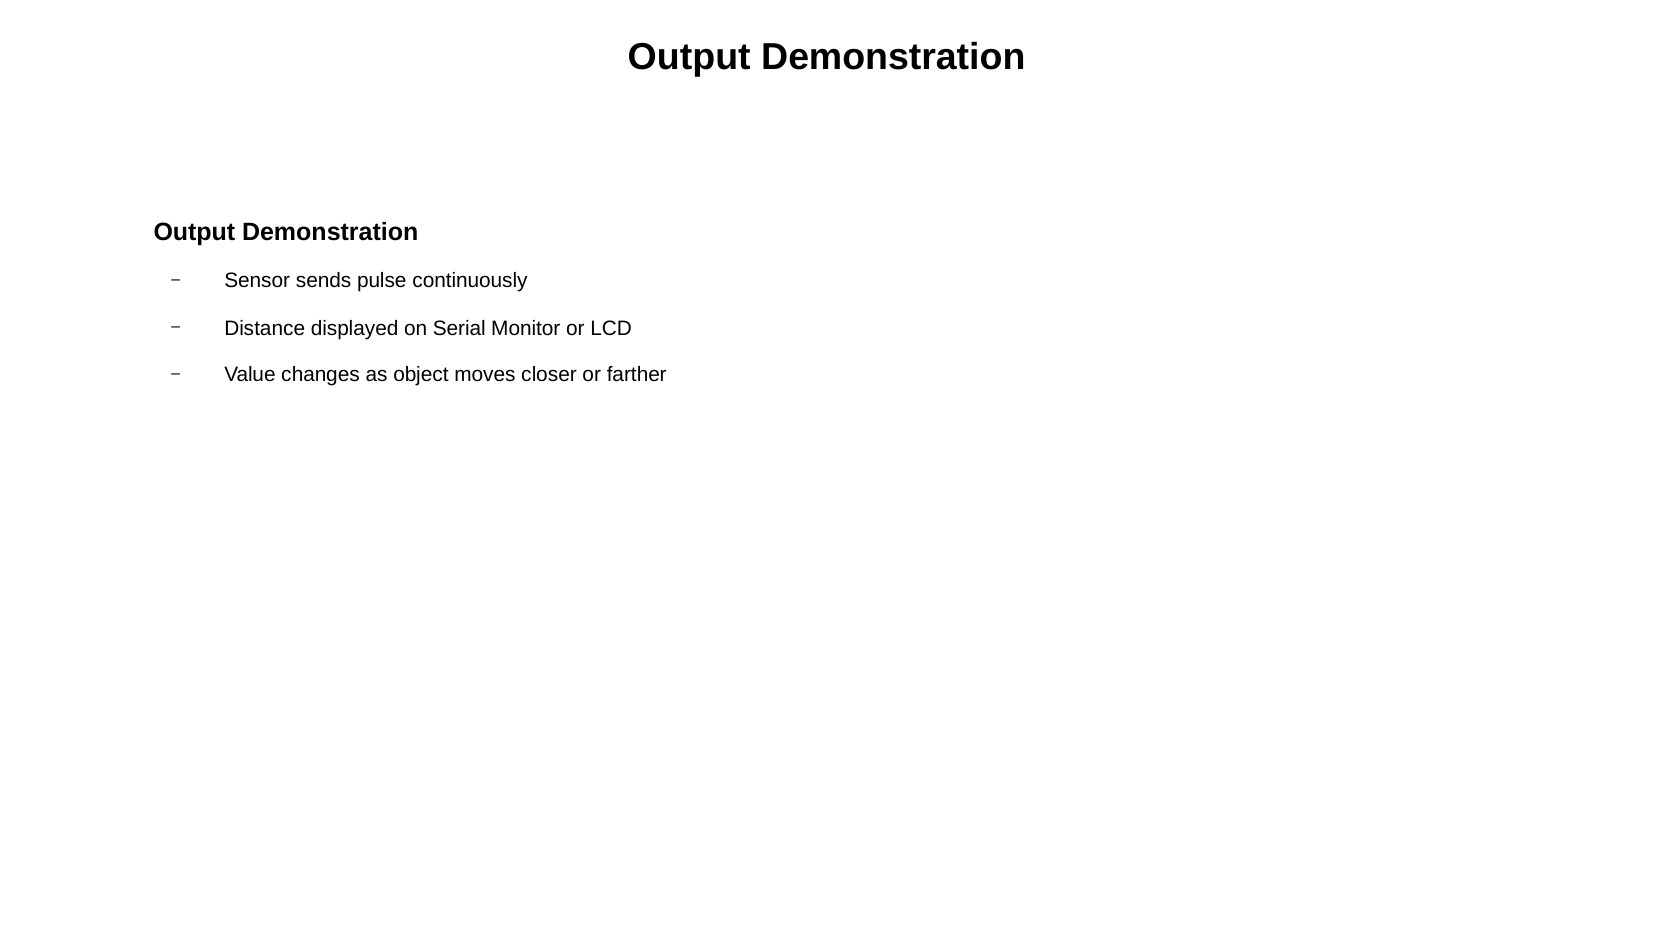

# Output Demonstration
Output Demonstration
Sensor sends pulse continuously
Distance displayed on Serial Monitor or LCD
Value changes as object moves closer or farther